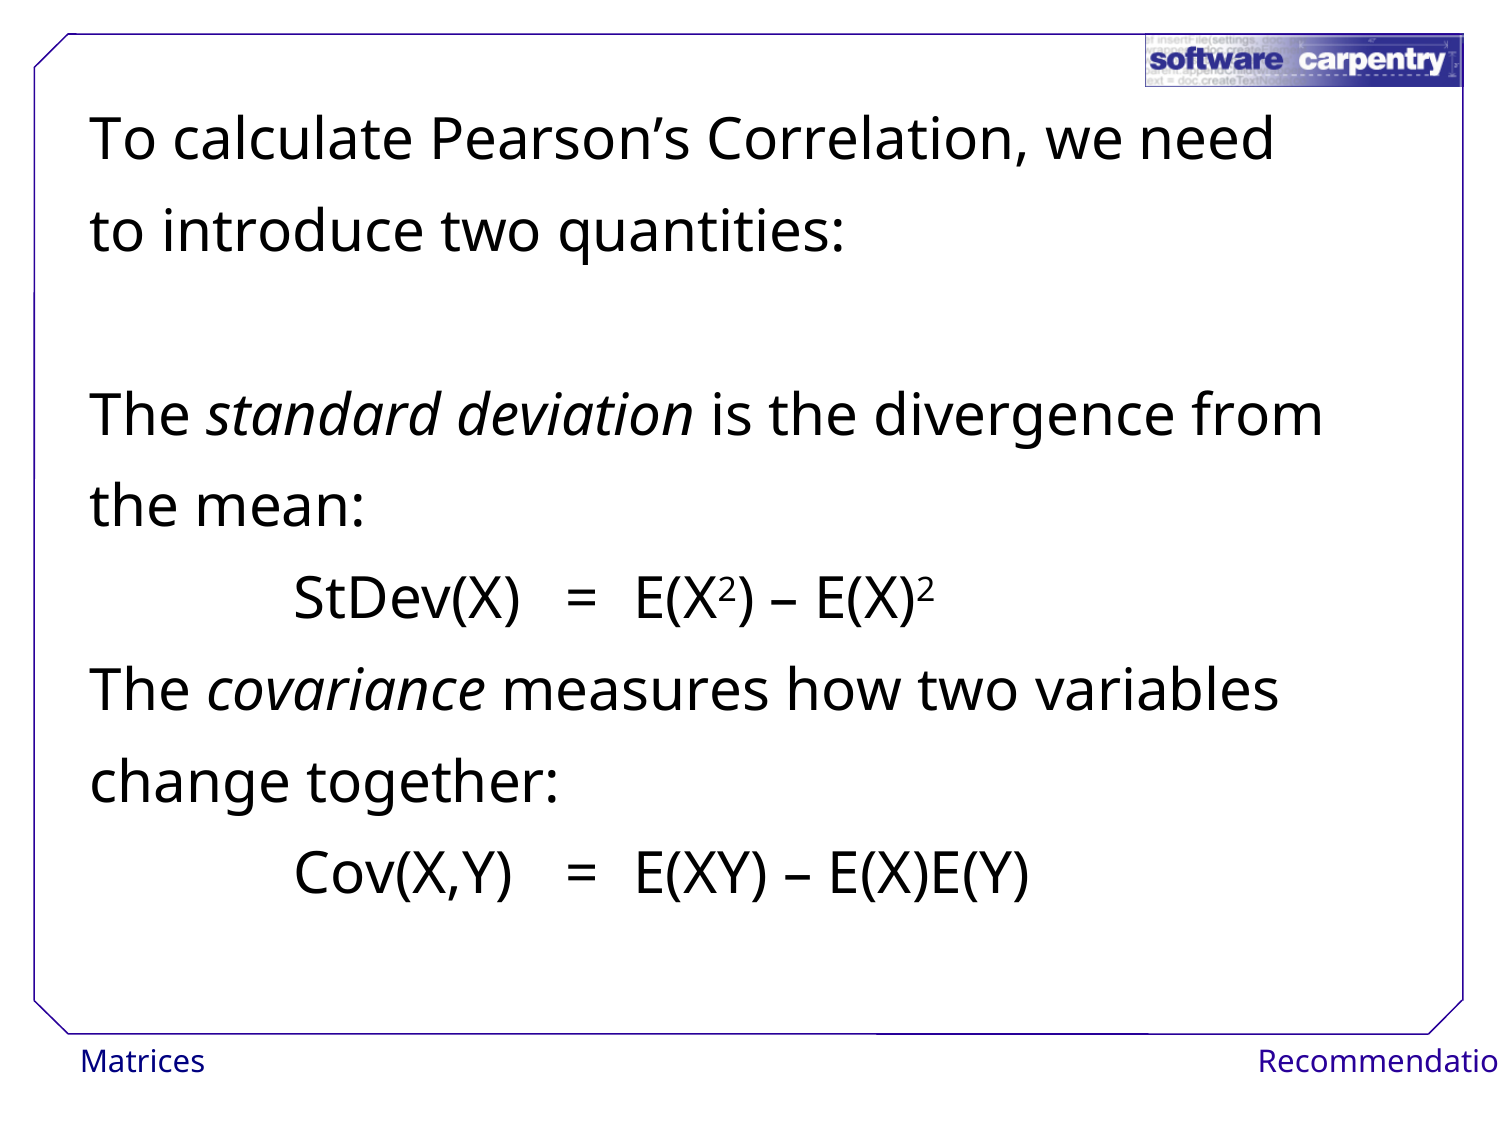

# To calculate Pearson’s Correlation, we need
to introduce two quantities:
The standard deviation is the divergence from
the mean:
				StDev(X)	=	E(X2) – E(X)2
The covariance measures how two variables
change together:
				Cov(X,Y)	=	E(XY) – E(X)E(Y)